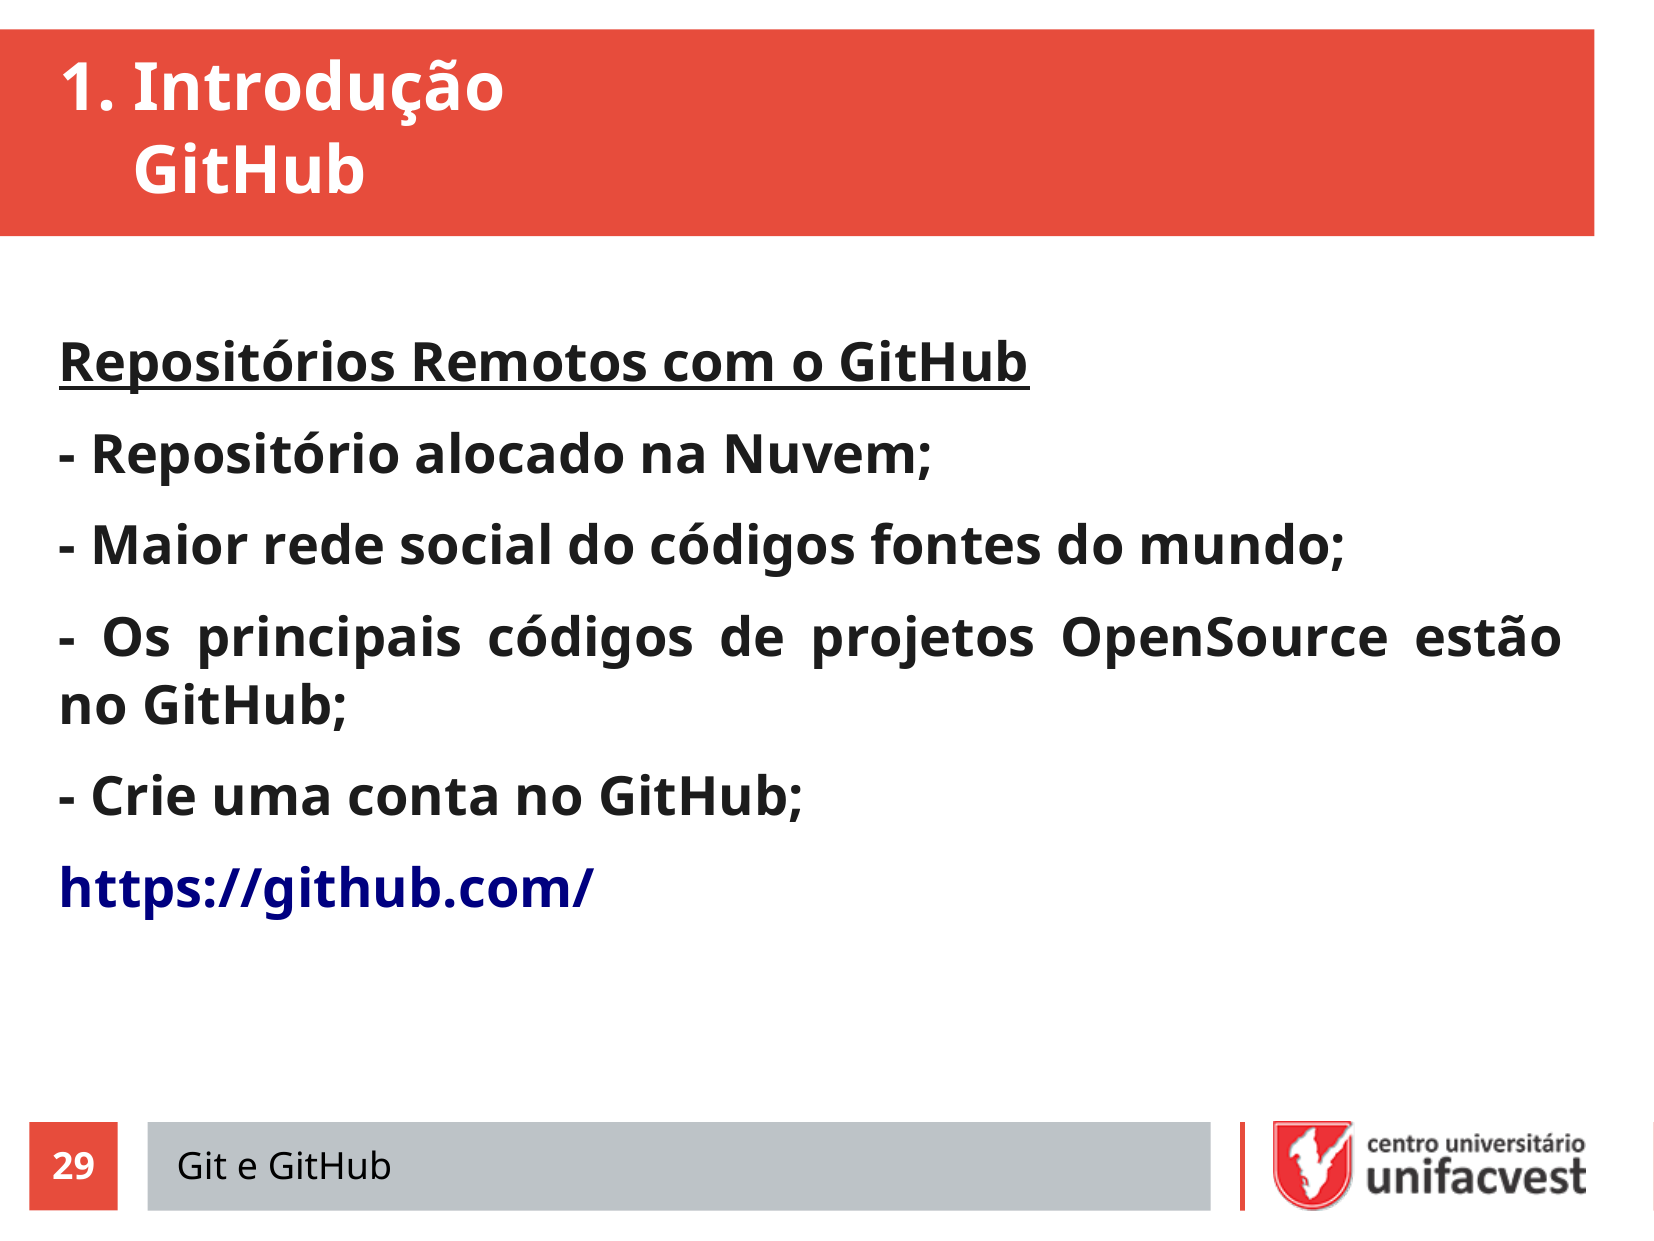

# 1. Introdução GitHub
Repositórios Remotos com o GitHub
- Repositório alocado na Nuvem;
- Maior rede social do códigos fontes do mundo;
- Os principais códigos de projetos OpenSource estão no GitHub;
- Crie uma conta no GitHub;
https://github.com/
29
Git e GitHub